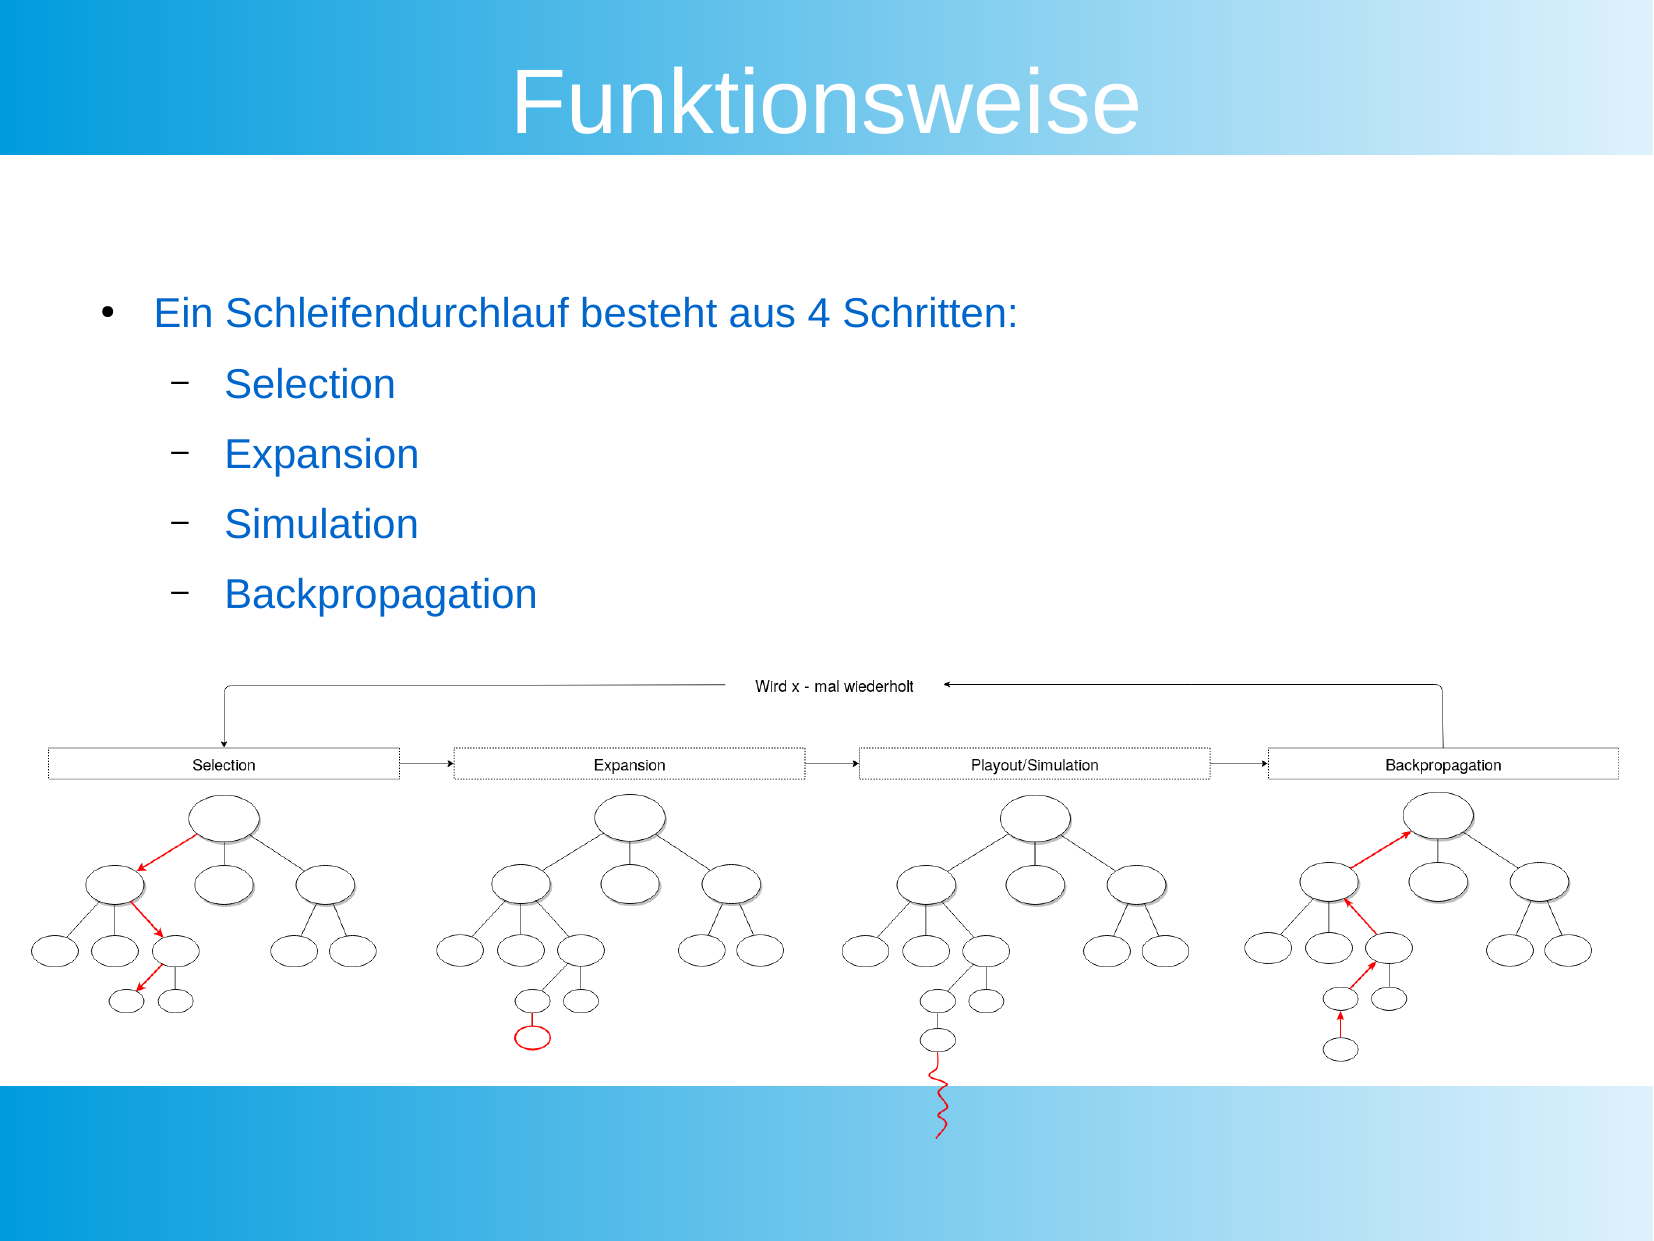

# Funktionsweise
Ein Schleifendurchlauf besteht aus 4 Schritten:
Selection
Expansion
Simulation
Backpropagation